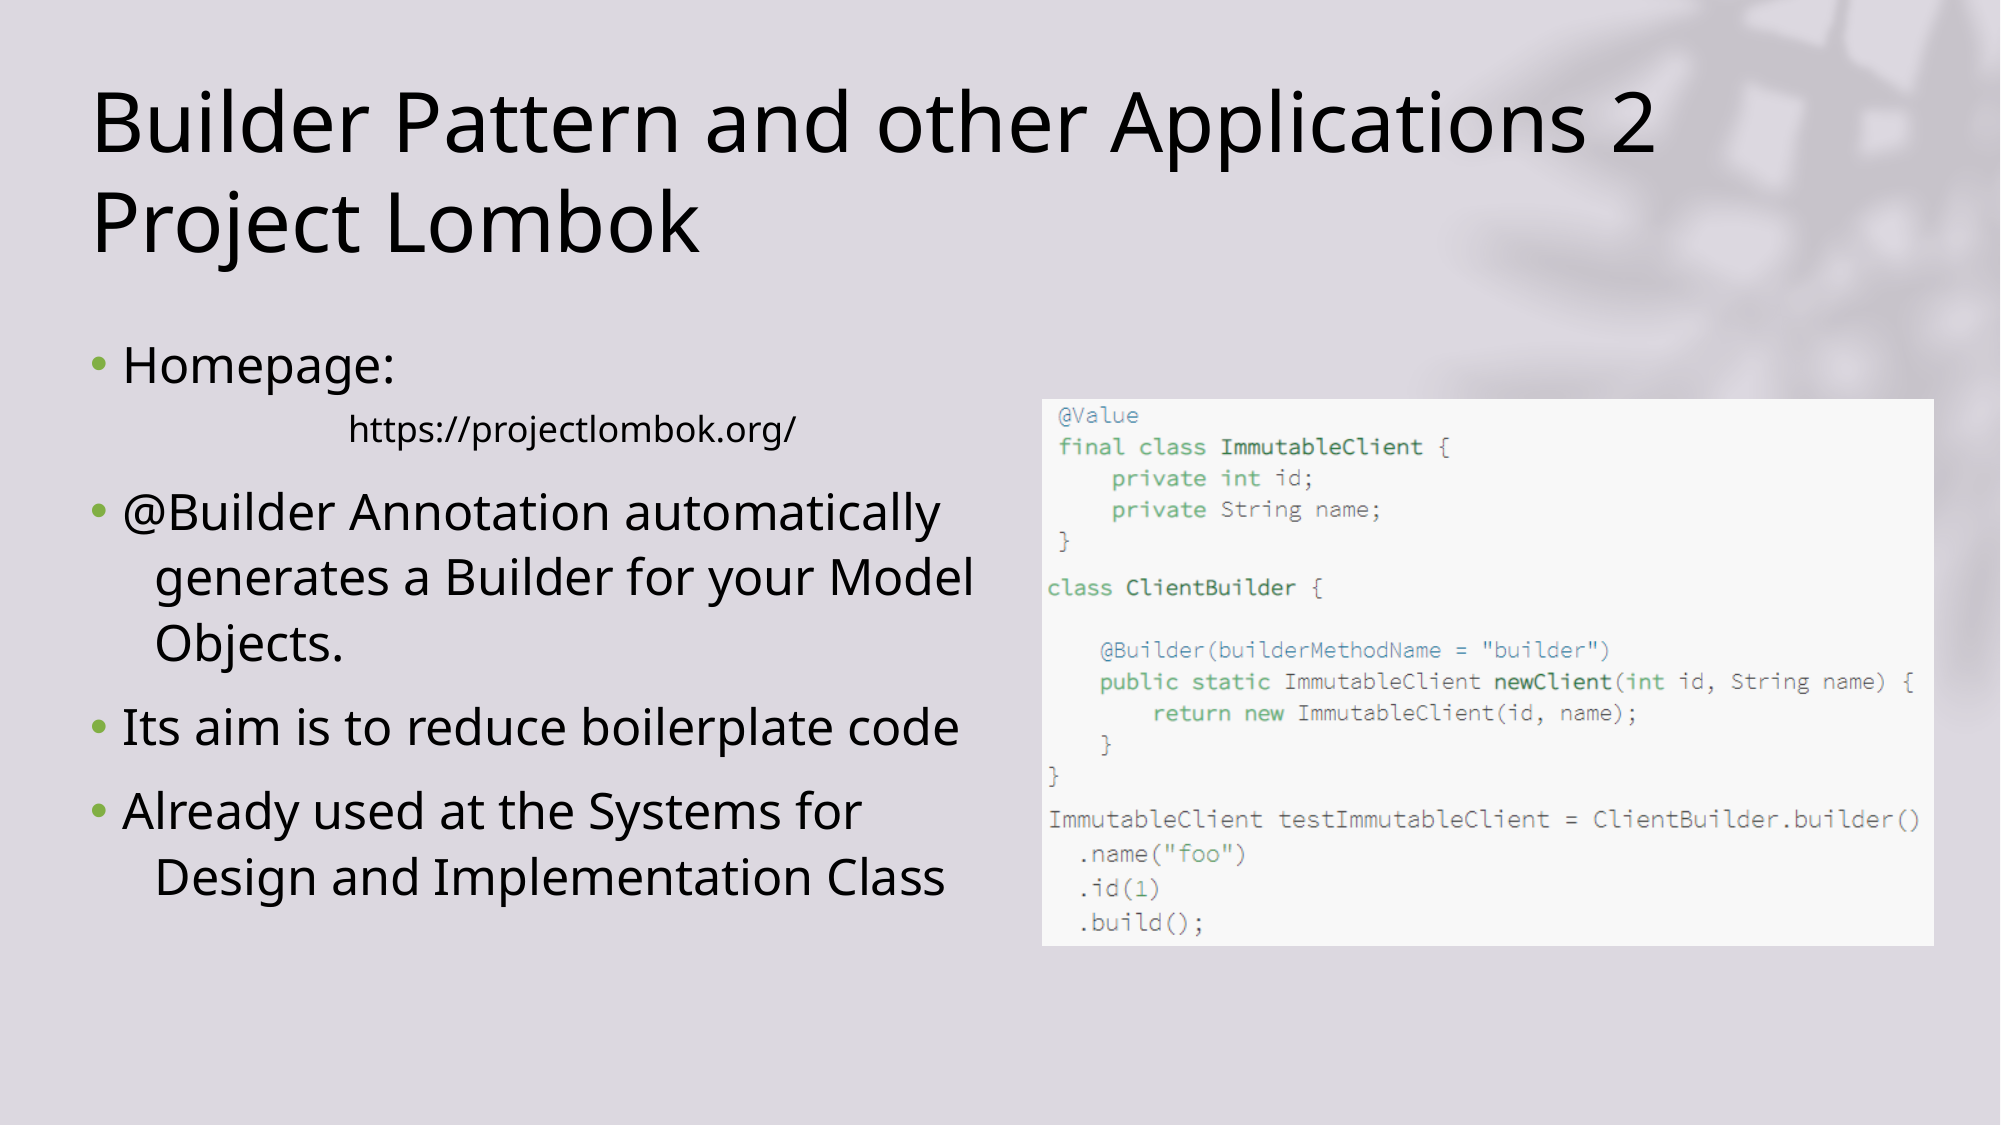

# Builder Pattern and other Applications 2 Project Lombok
Homepage:
https://projectlombok.org/
@Builder Annotation automatically generates a Builder for your Model Objects.
Its aim is to reduce boilerplate code
Already used at the Systems for Design and Implementation Class